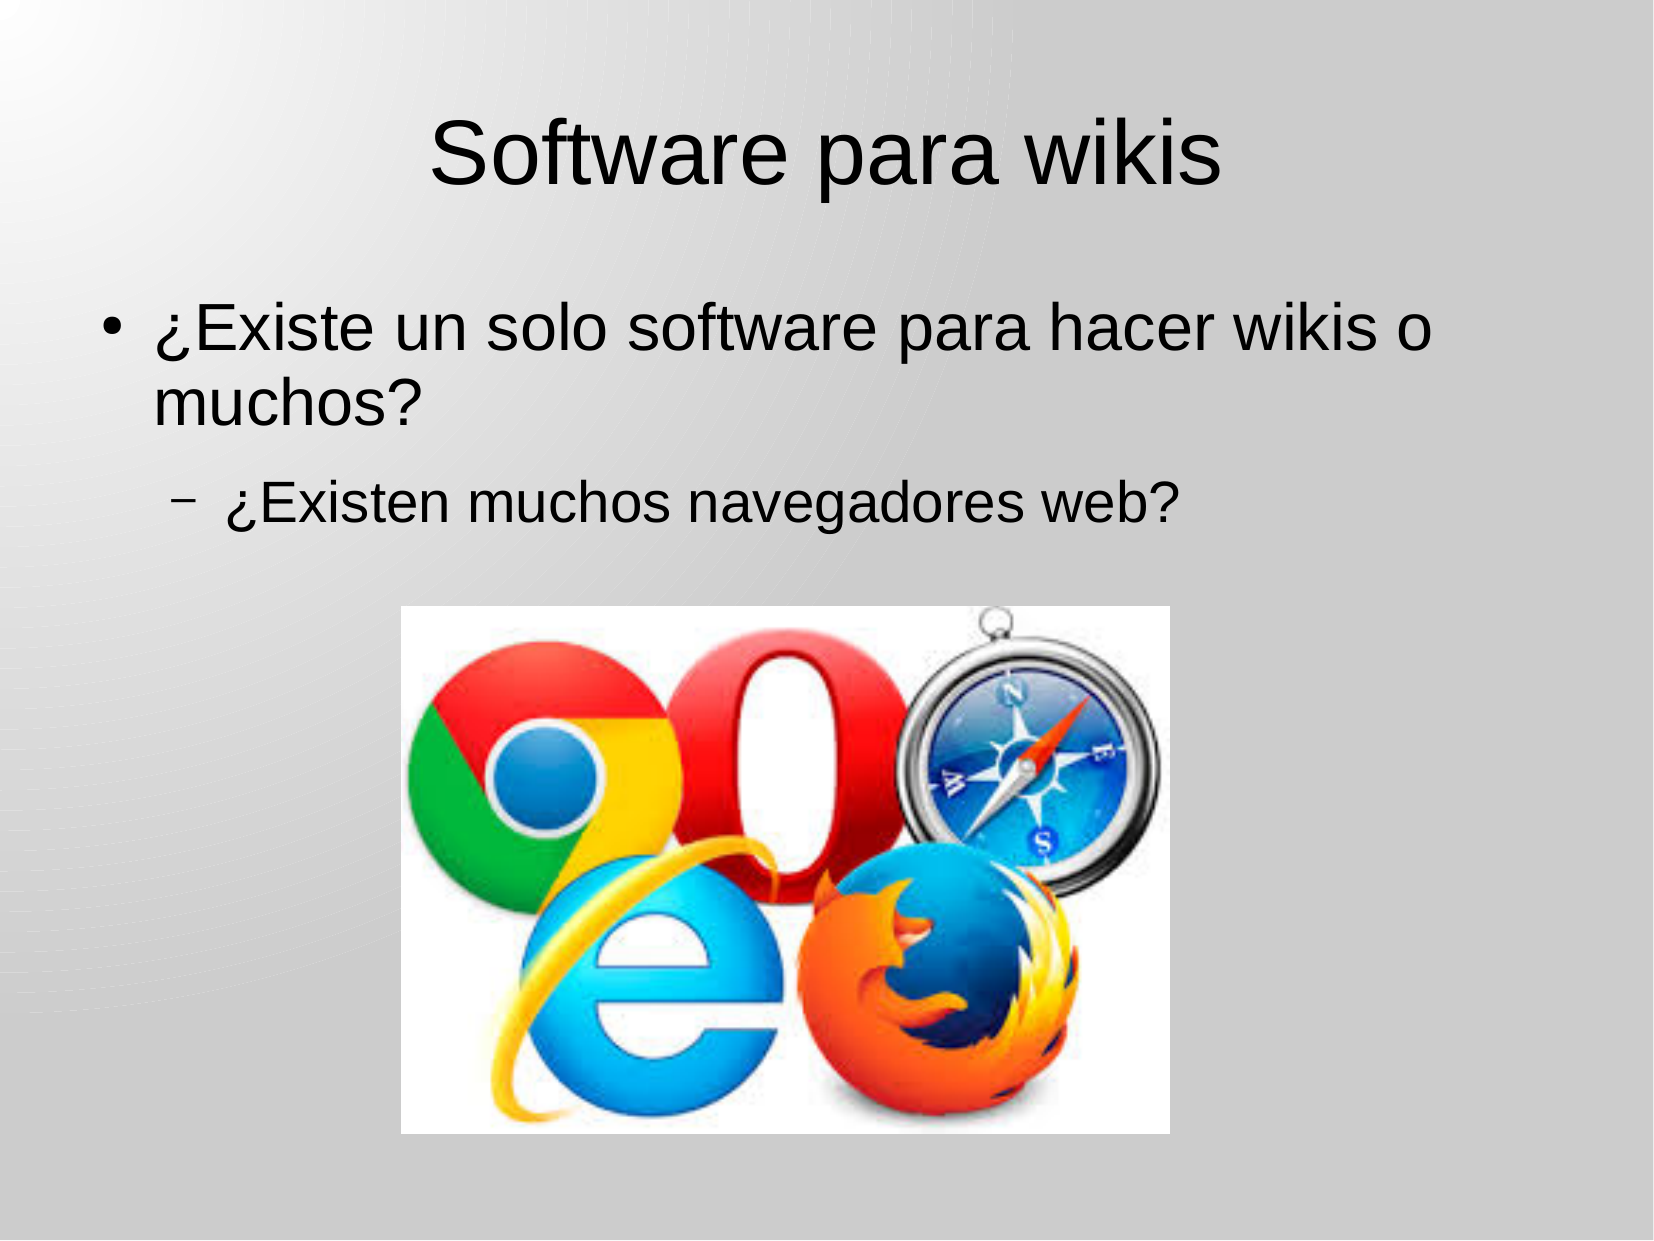

# Software para wikis
¿Existe un solo software para hacer wikis o muchos?
¿Existen muchos navegadores web?